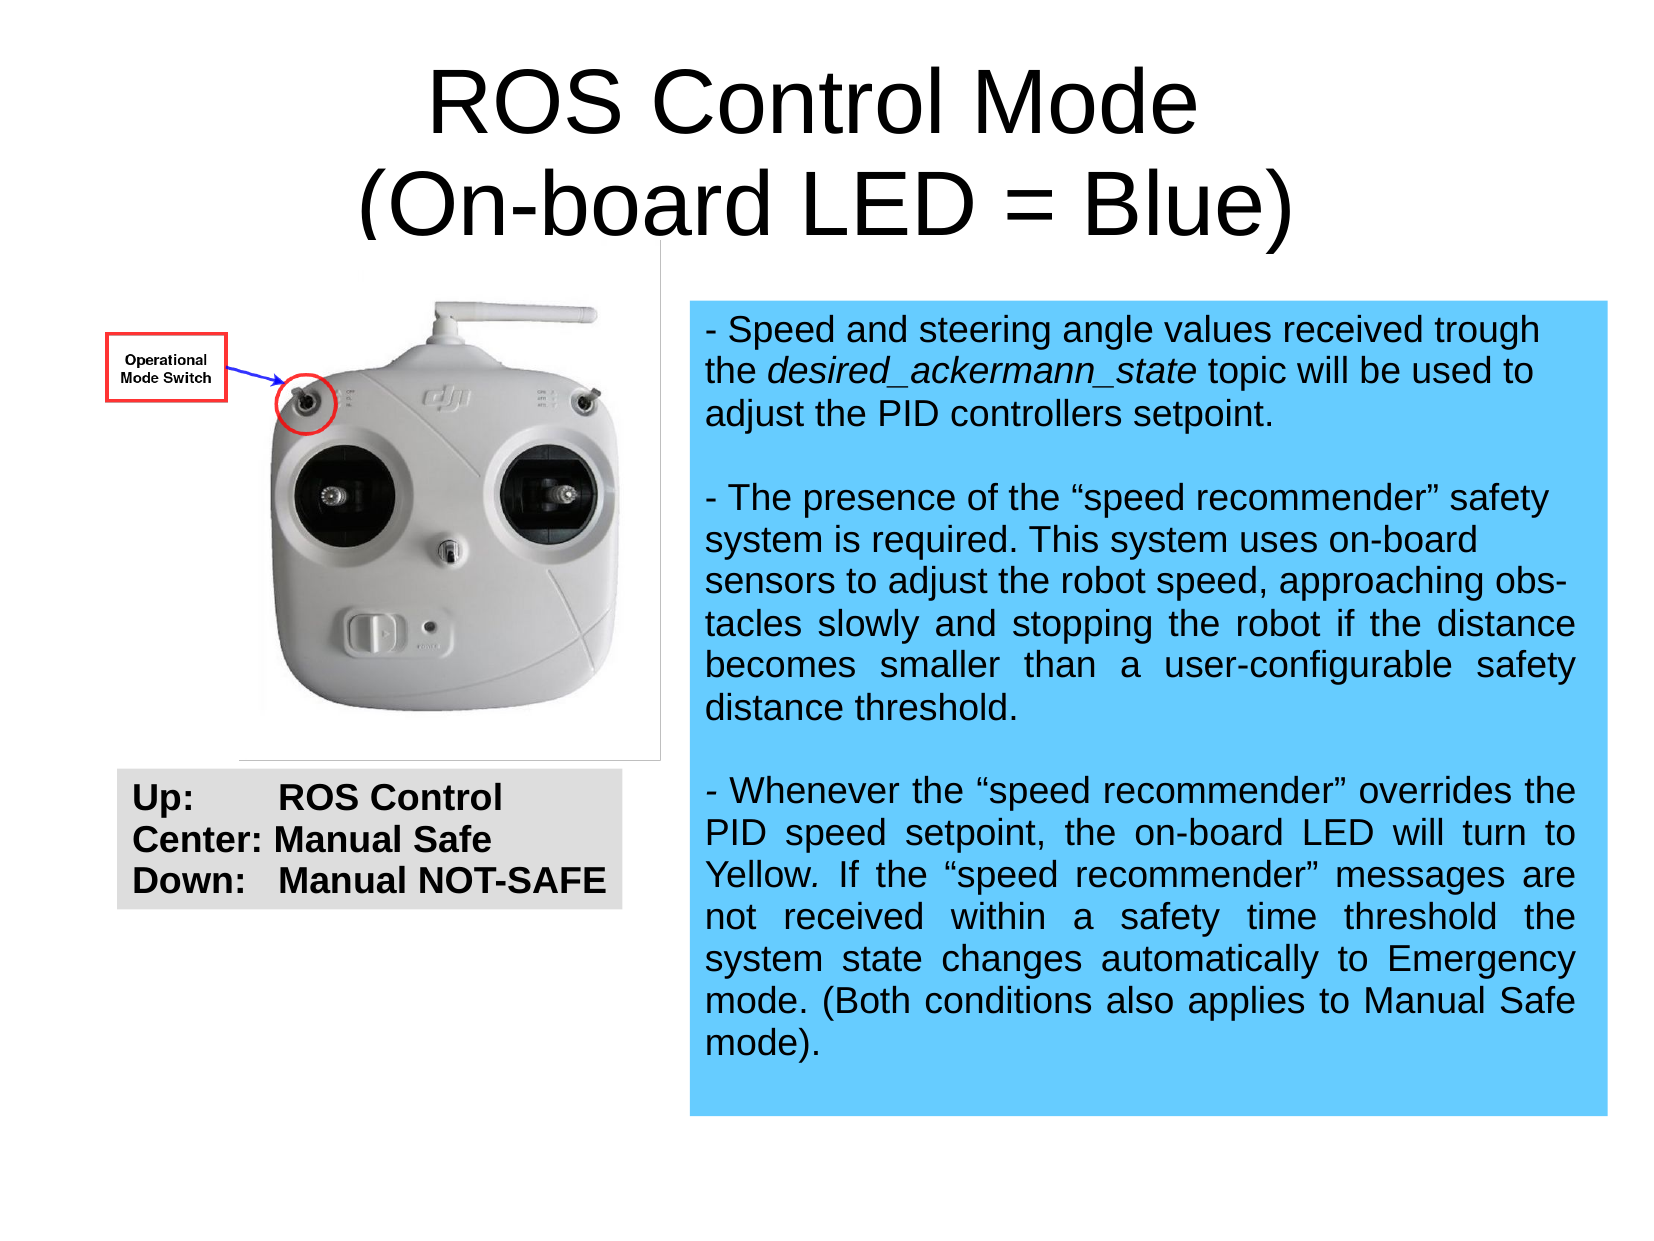

# ROS Control Mode (On-board LED = Blue)
- Speed and steering angle values received trough the desired_ackermann_state topic will be used to adjust the PID controllers setpoint.
- The presence of the “speed recommender” safety system is required. This system uses on-board sensors to adjust the robot speed, approaching obs-
tacles slowly and stopping the robot if the distance becomes smaller than a user-configurable safety distance threshold.
- Whenever the “speed recommender” overrides the PID speed setpoint, the on-board LED will turn to Yellow. If the “speed recommender” messages are not received within a safety time threshold the system state changes automatically to Emergency mode. (Both conditions also applies to Manual Safe mode).
Up: ROS Control
Center: Manual Safe
Down: Manual NOT-SAFE